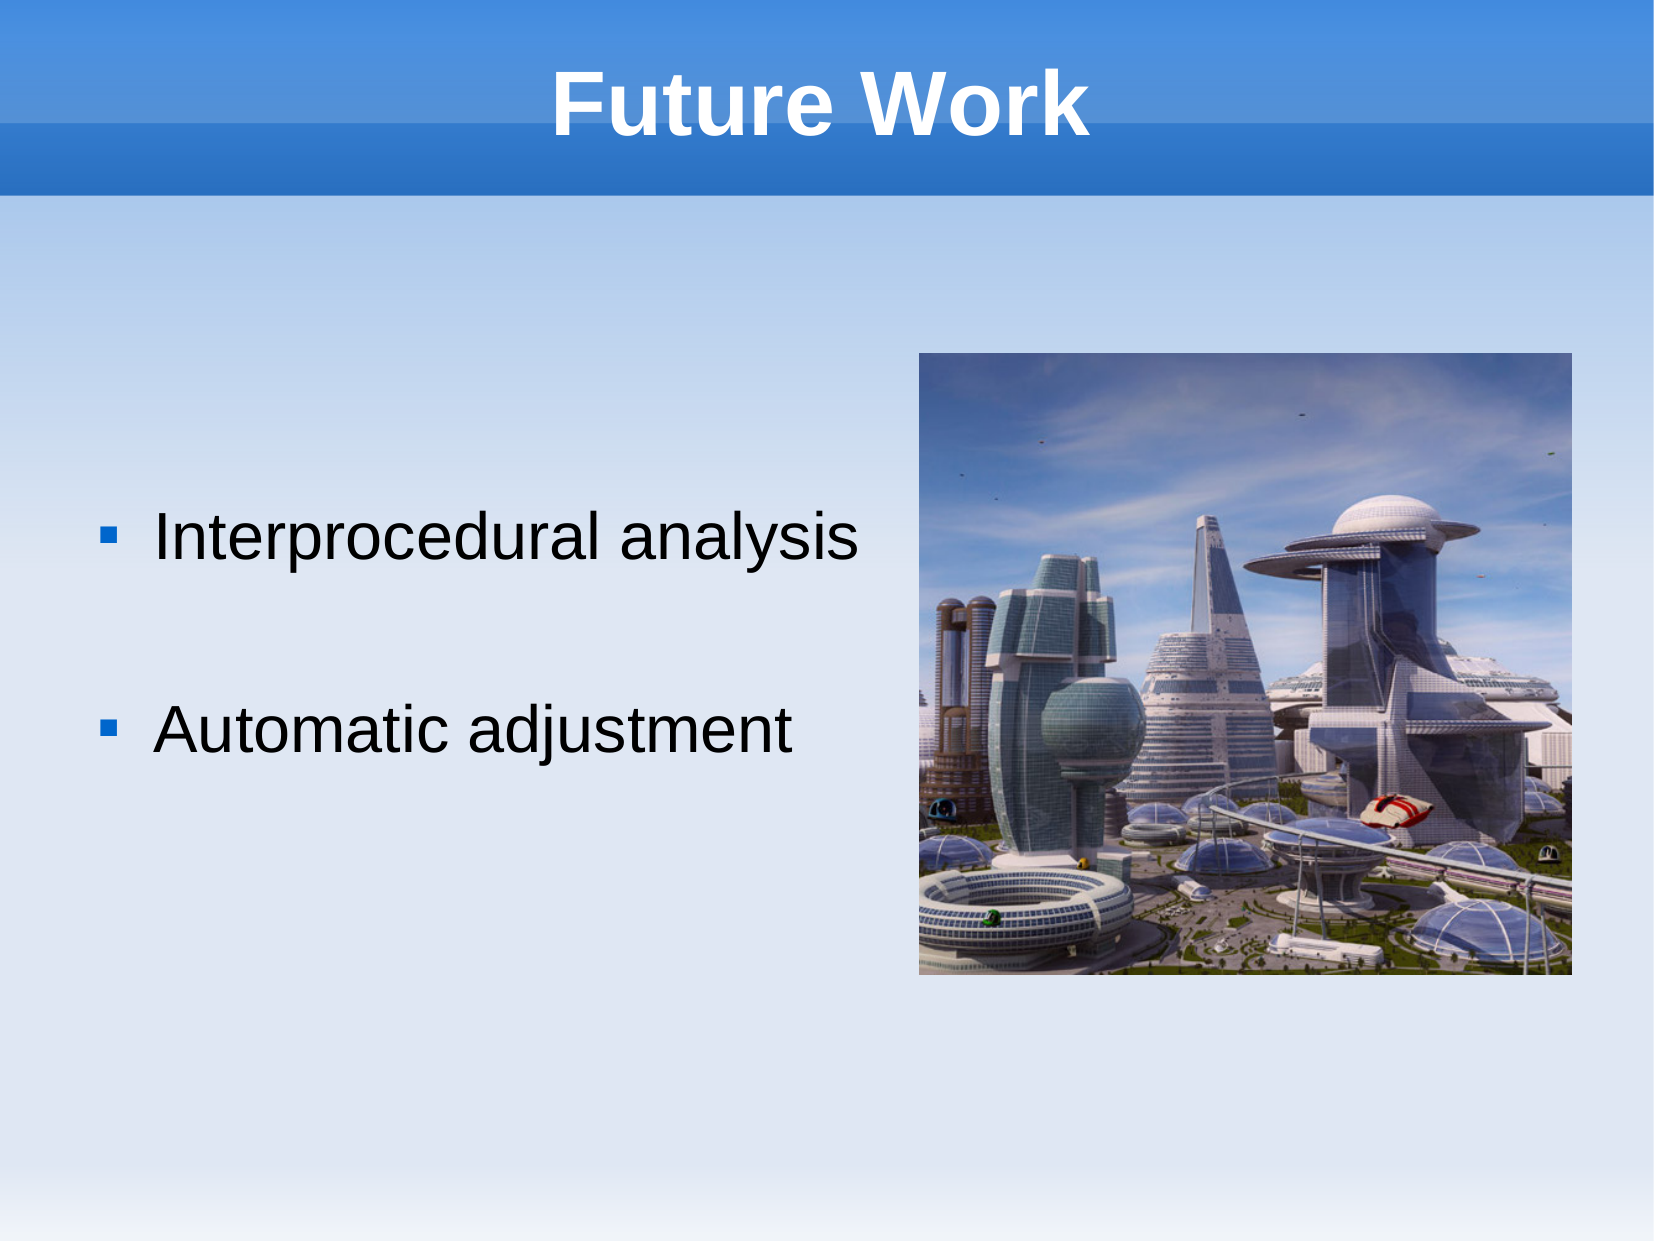

# Future Work
Interprocedural analysis
Automatic adjustment